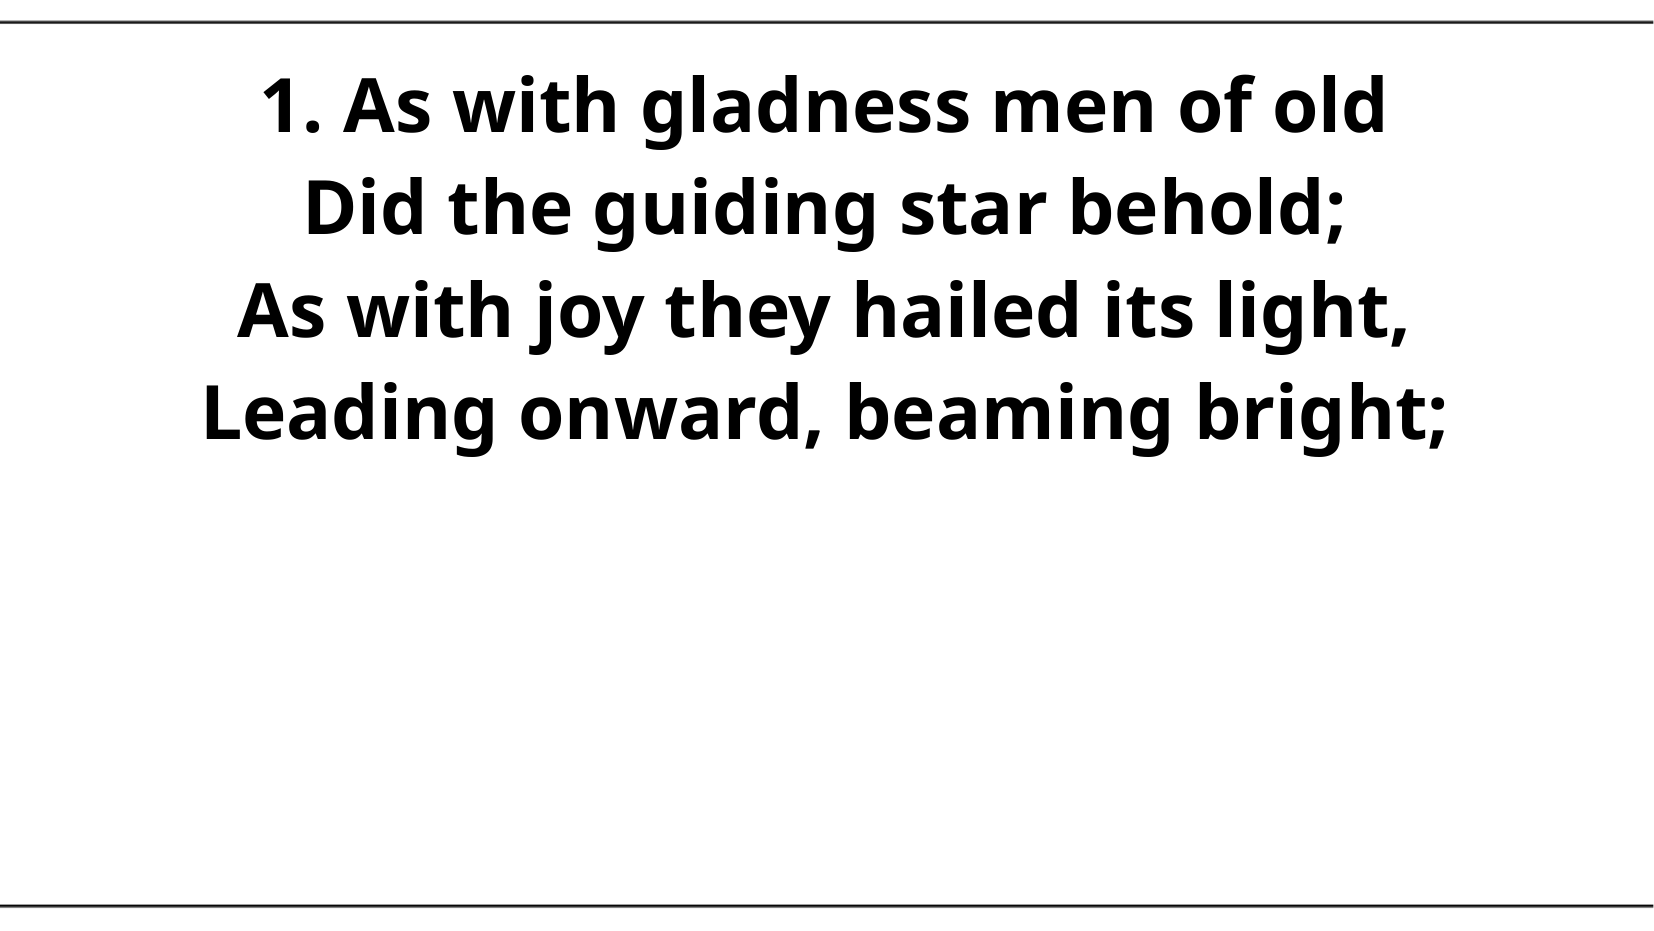

1. As with gladness men of old
Did the guiding star behold;
As with joy they hailed its light,
Leading onward, beaming bright;